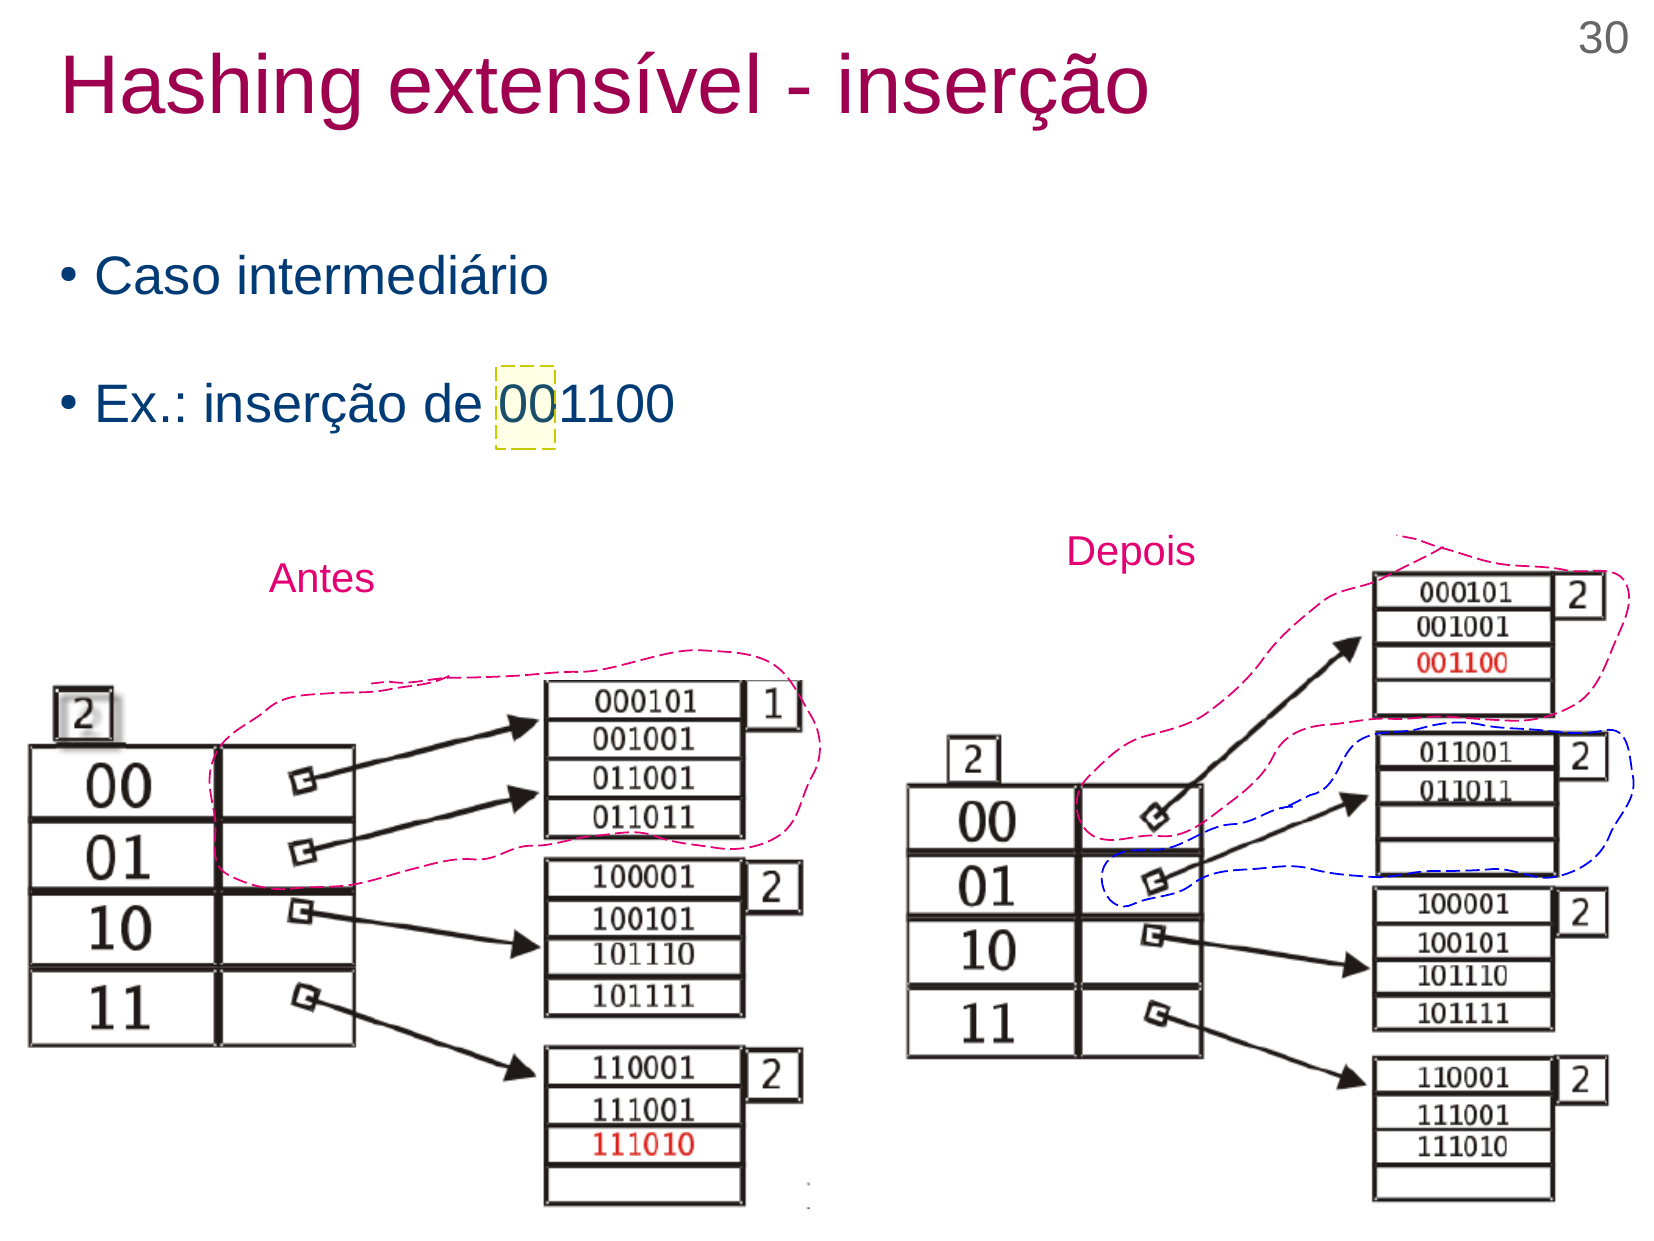

30
# Hashing extensível - inserção
Caso intermediário
Ex.: inserção de 001100
Depois
Antes